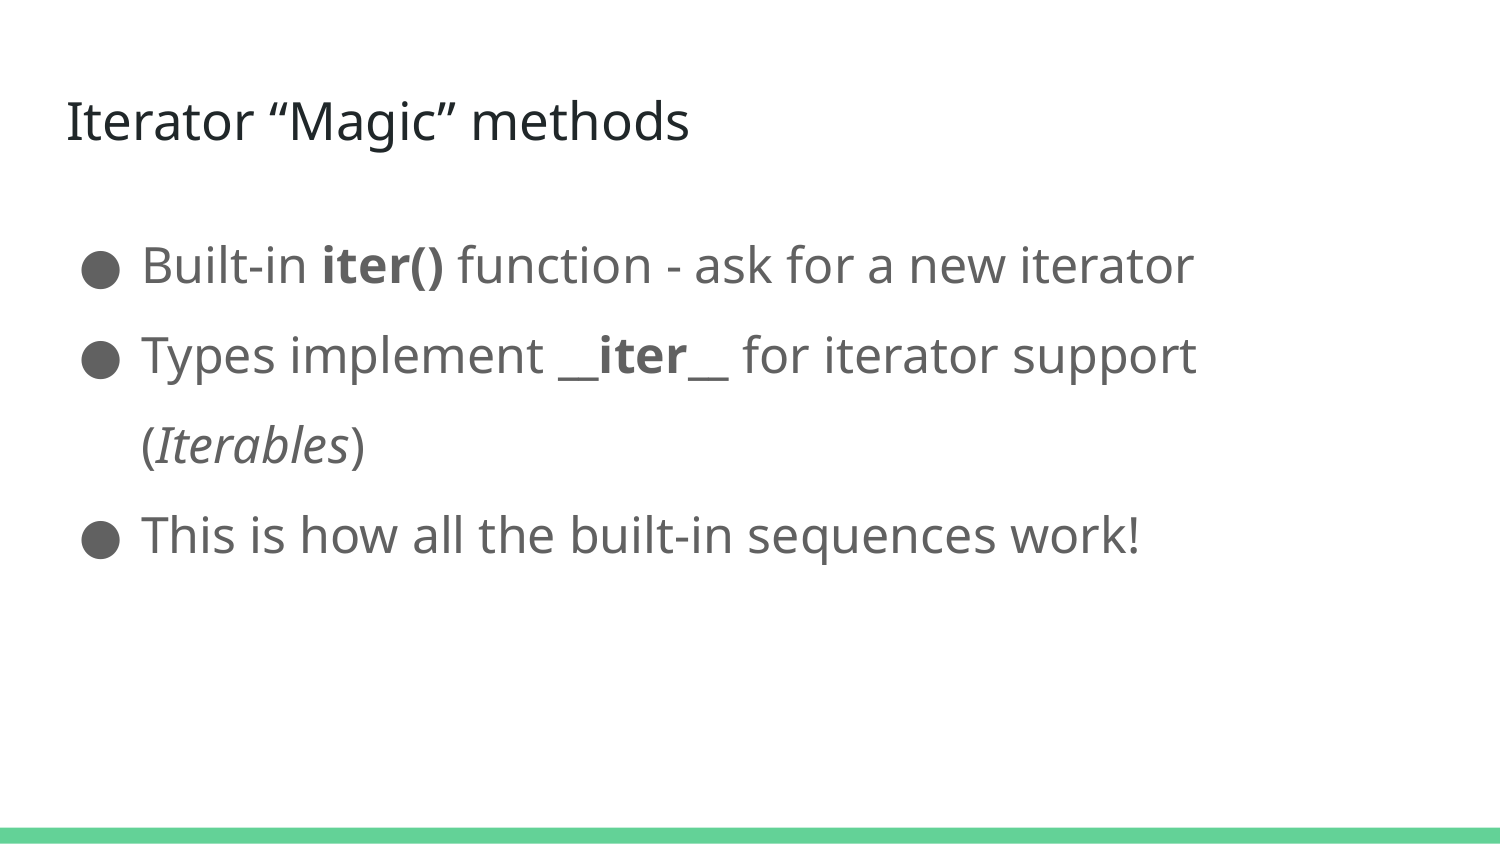

# Iterator “Magic” methods
Built-in iter() function - ask for a new iterator
Types implement __iter__ for iterator support (Iterables)
This is how all the built-in sequences work!